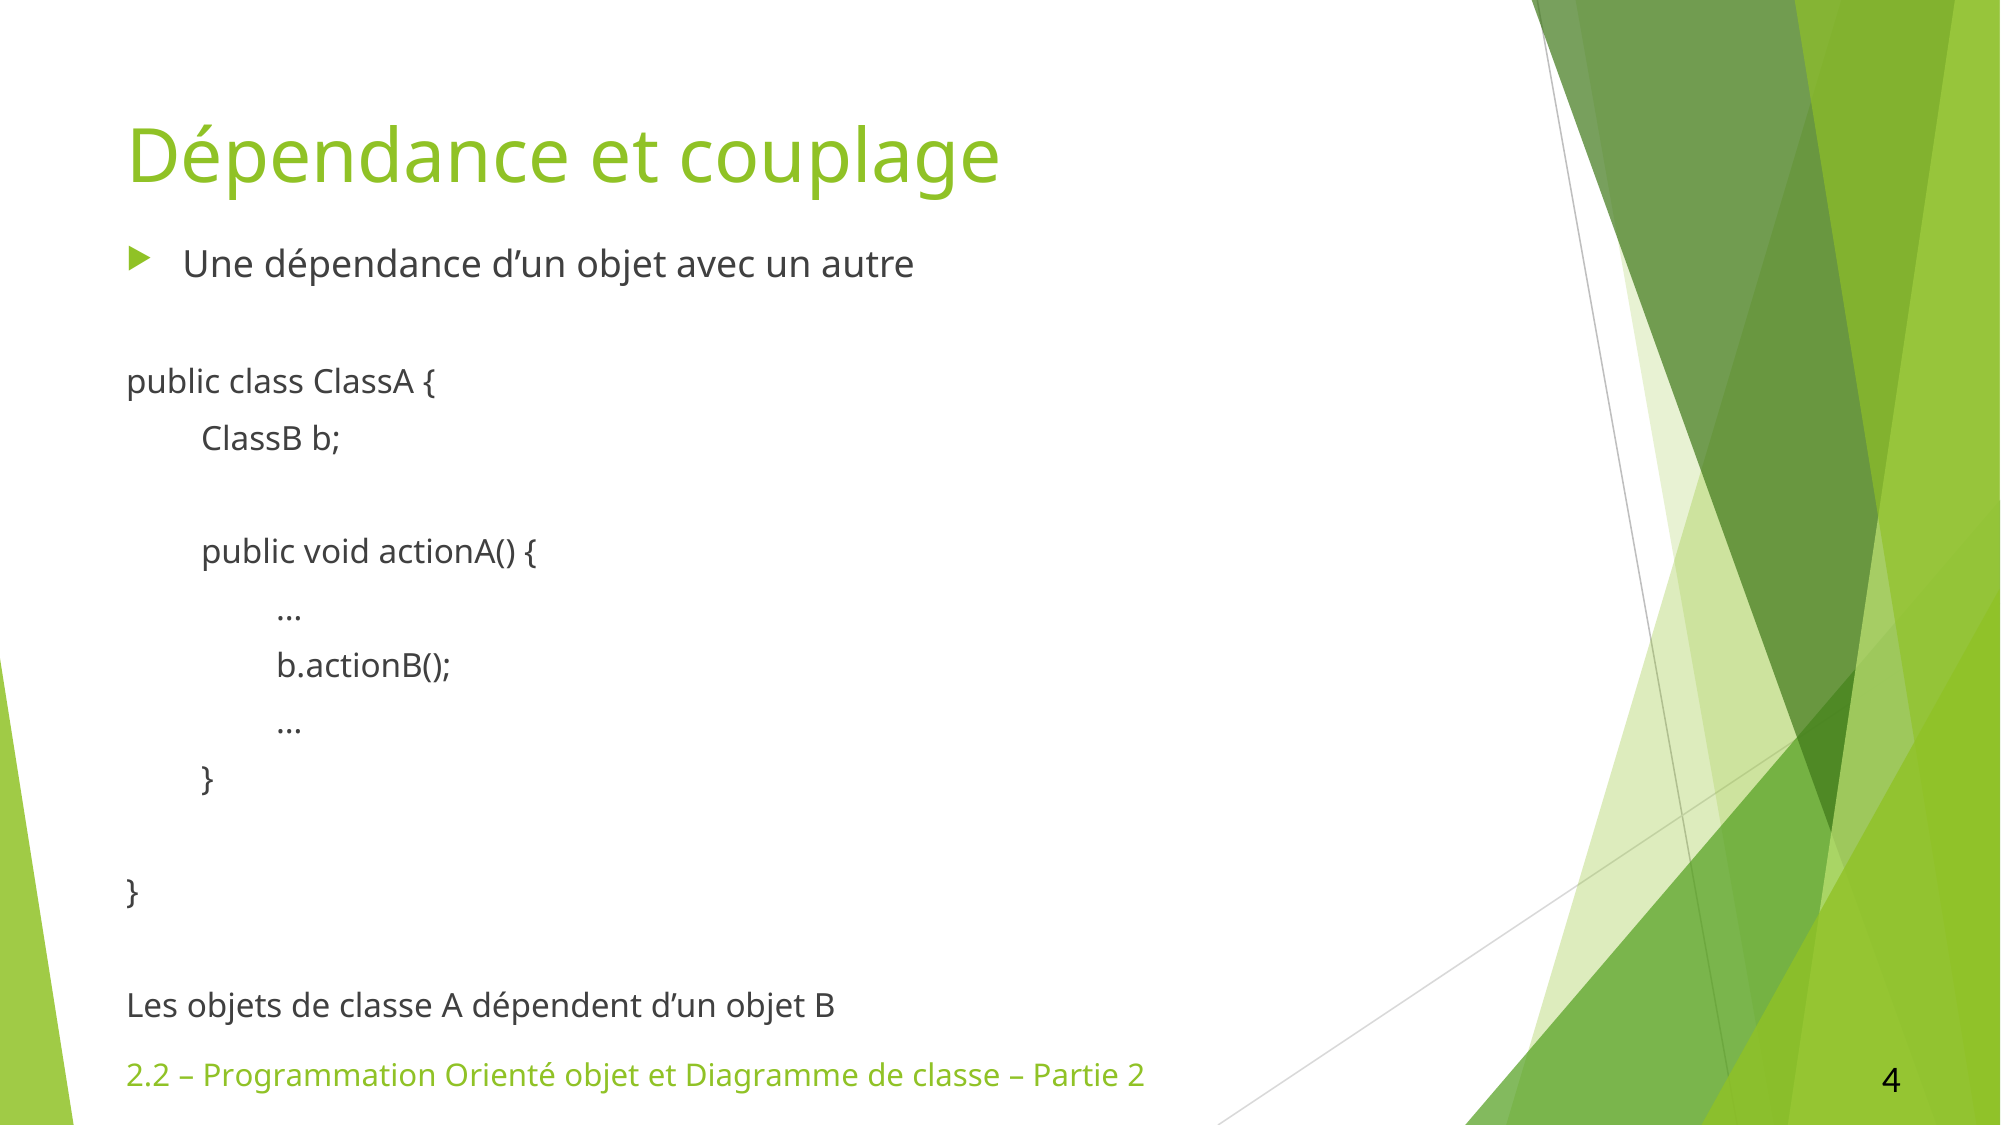

# Dépendance et couplage
Une dépendance d’un objet avec un autre
public class ClassA {
	ClassB b;
	public void actionA() {
		…
		b.actionB();
		…
	}
}
Les objets de classe A dépendent d’un objet B
2.2 – Programmation Orienté objet et Diagramme de classe – Partie 2